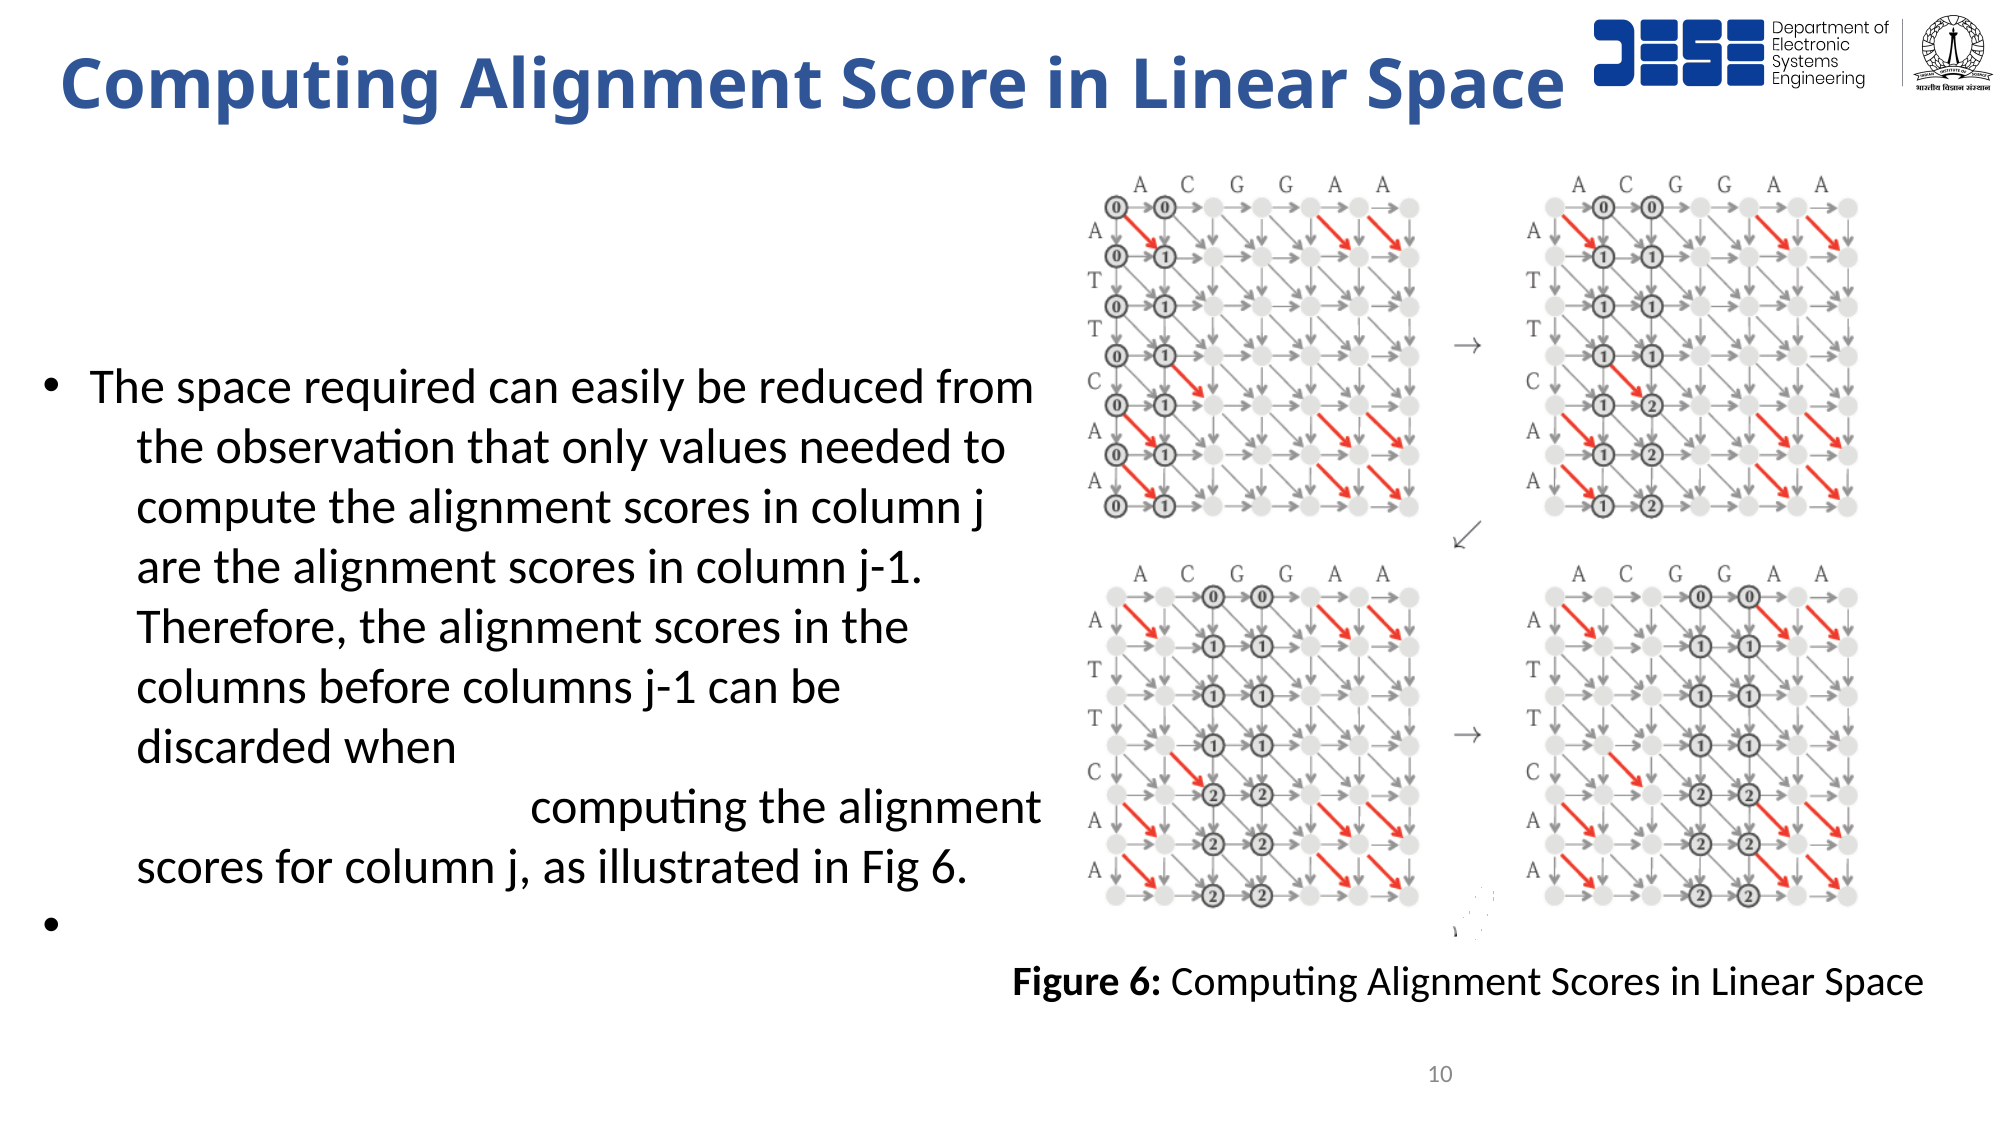

# Computing Alignment Score in Linear Space
The space required can easily be reduced from the observation that only values needed to compute the alignment scores in column j are the alignment scores in column j-1. Therefore, the alignment scores in the columns before columns j-1 can be discarded when computing the alignment scores for column j, as illustrated in Fig 6.
Figure 6: Computing Alignment Scores in Linear Space
10